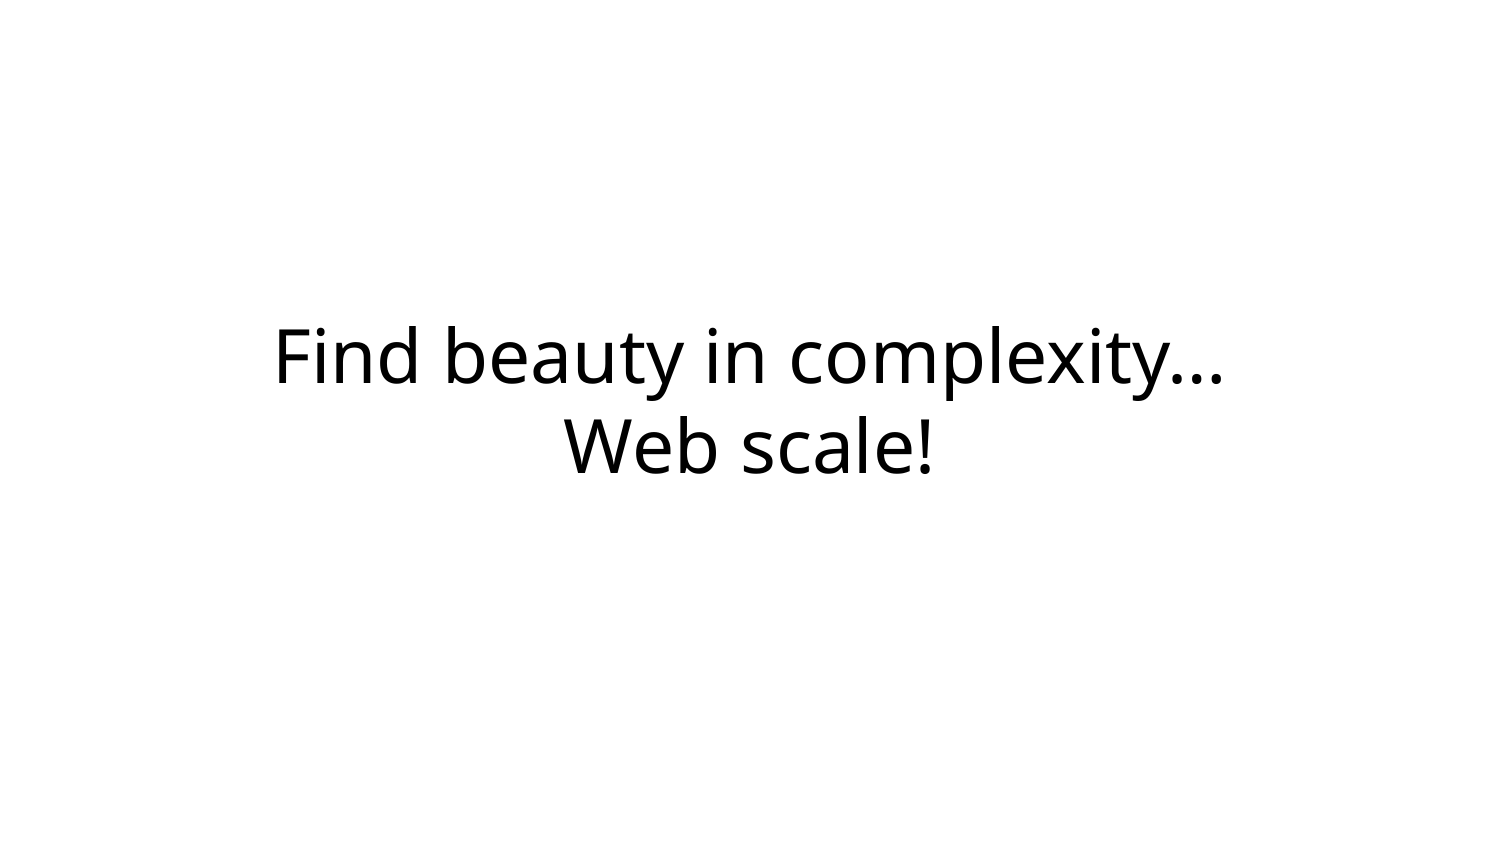

# Find beauty in complexity… Web scale!